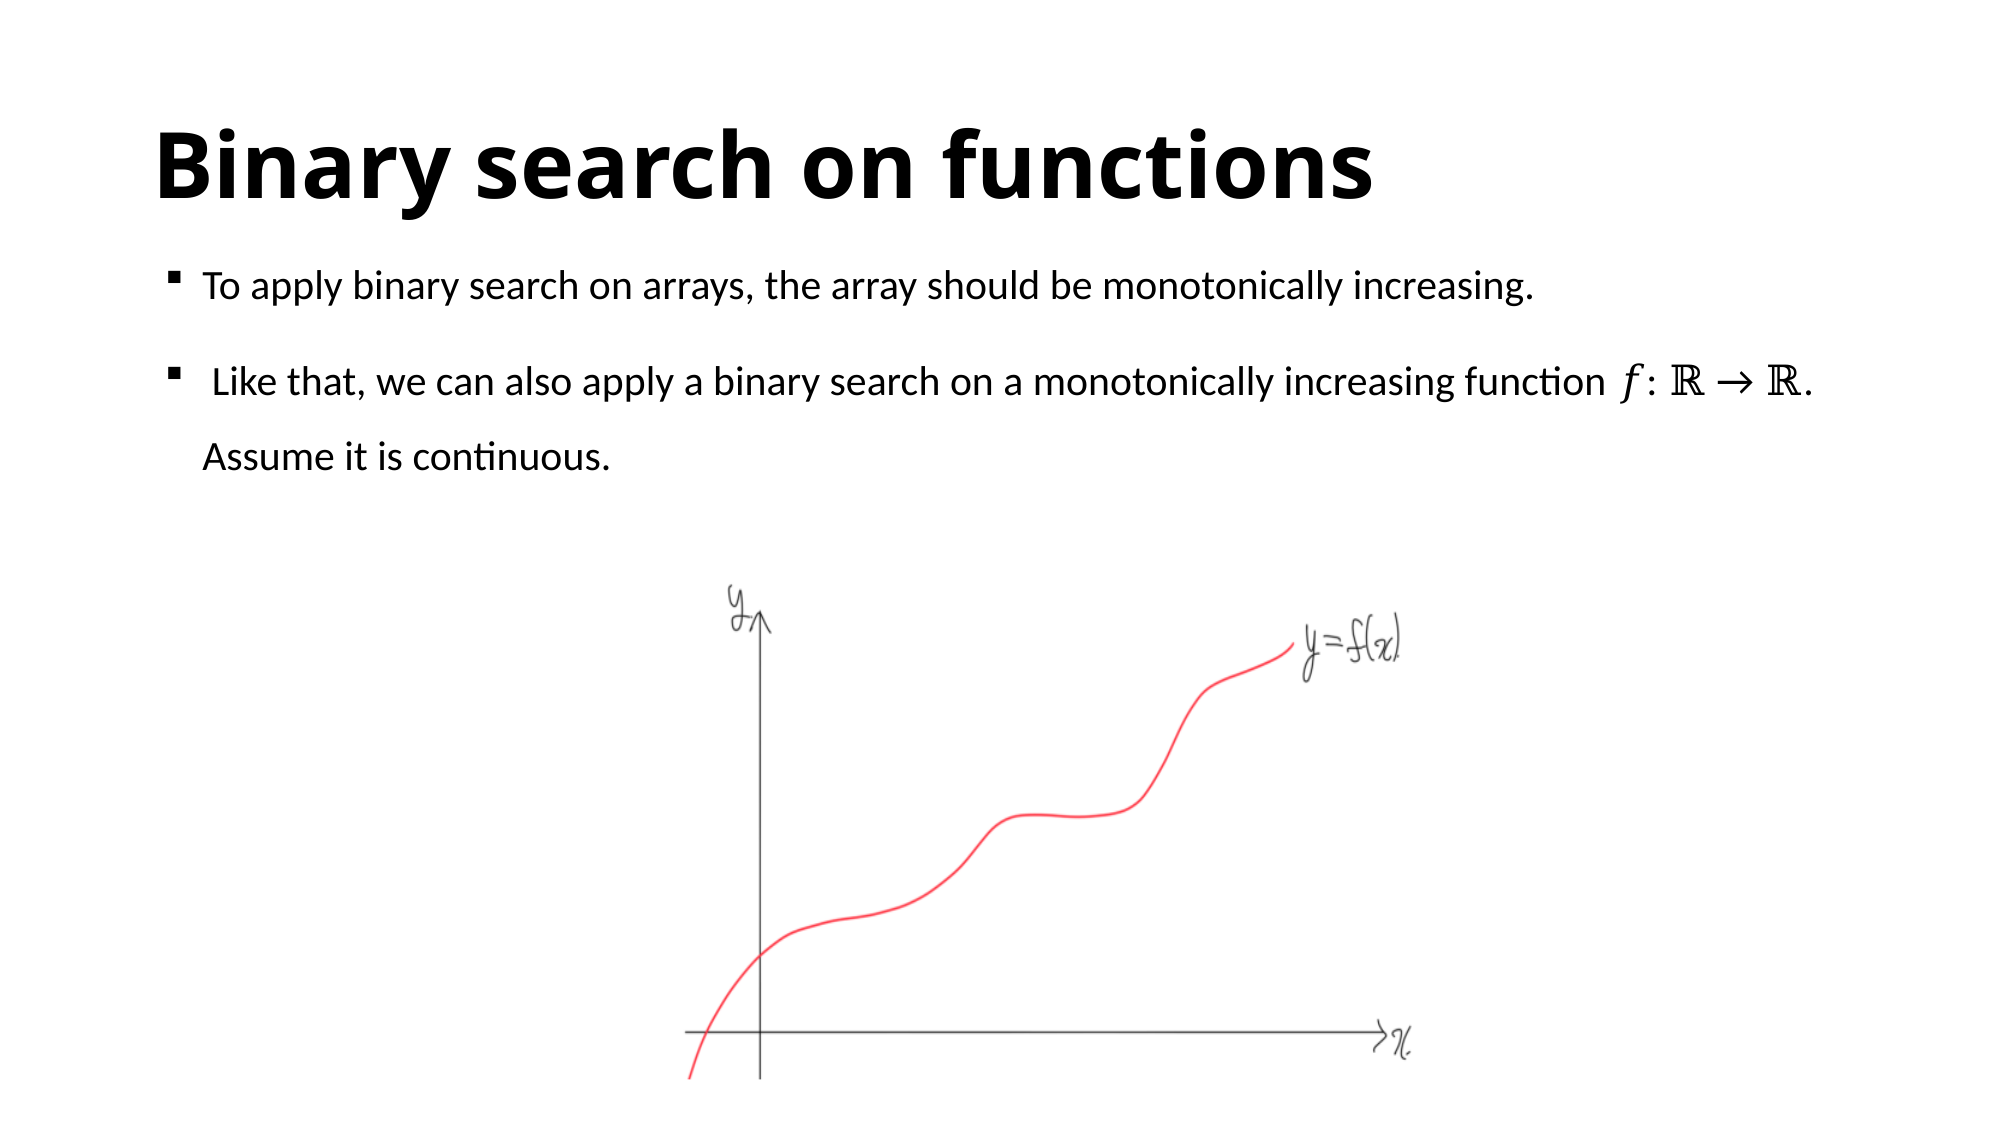

Binary search on functions
To apply binary search on arrays, the array should be monotonically increasing.
 Like that, we can also apply a binary search on a monotonically increasing function 𝑓: ℝ → ℝ. Assume it is continuous.